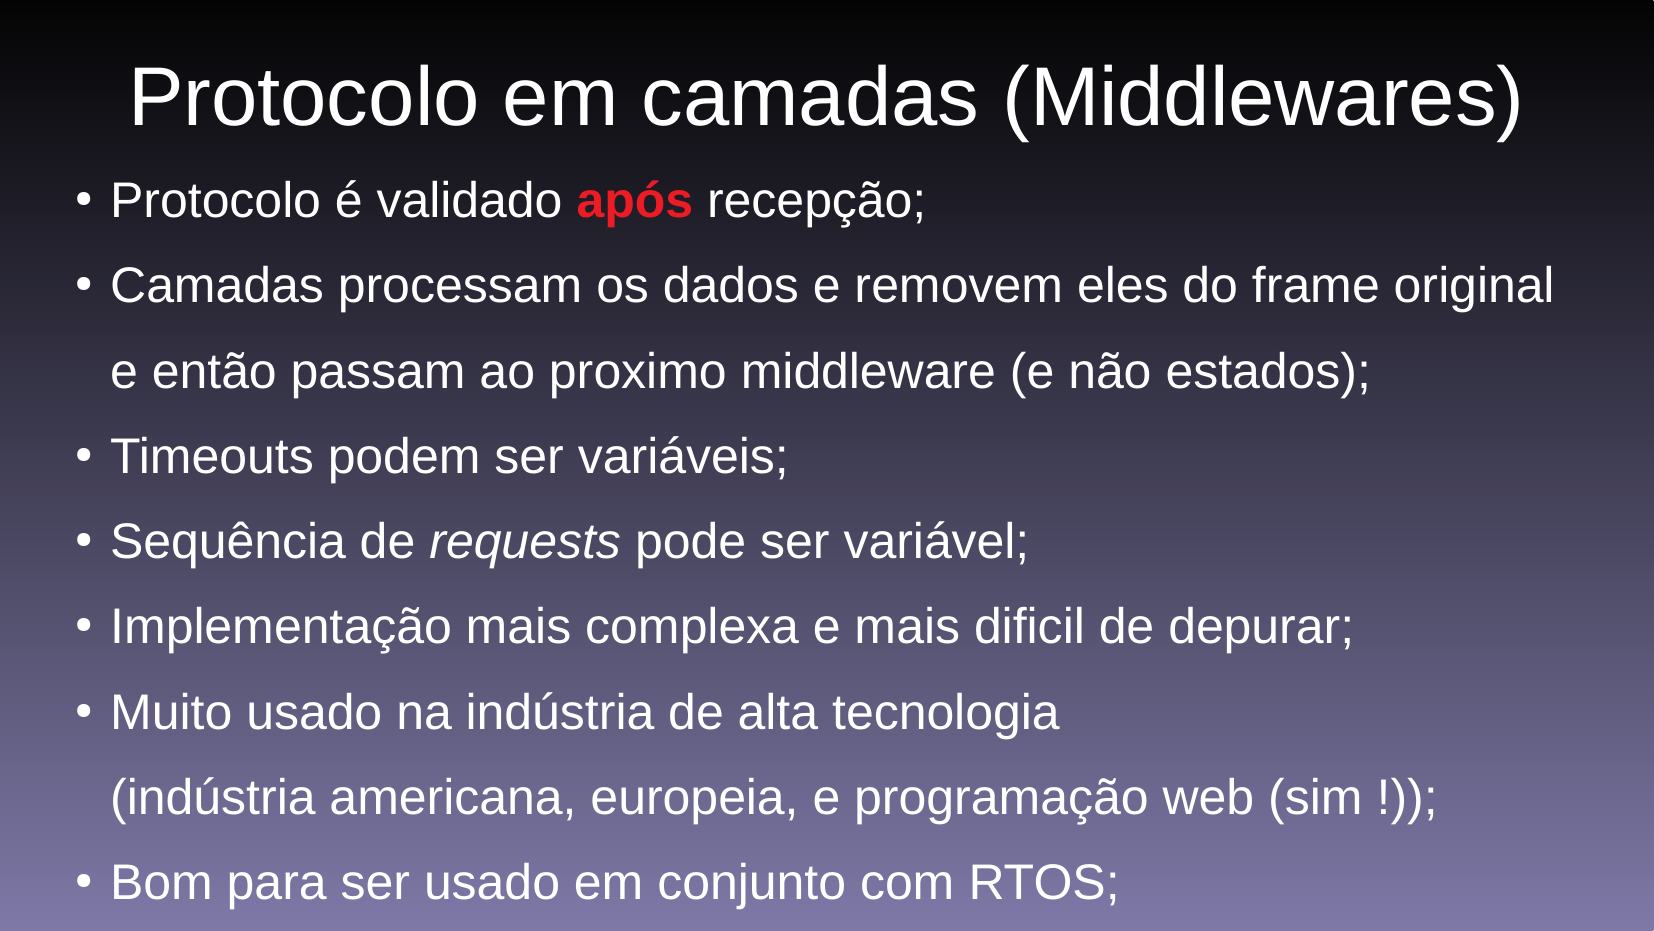

# Protocolo em camadas (Middlewares)
Protocolo é validado após recepção;
Camadas processam os dados e removem eles do frame original
e então passam ao proximo middleware (e não estados);
Timeouts podem ser variáveis;
Sequência de requests pode ser variável;
Implementação mais complexa e mais dificil de depurar;
Muito usado na indústria de alta tecnologia
(indústria americana, europeia, e programação web (sim !));
Bom para ser usado em conjunto com RTOS;